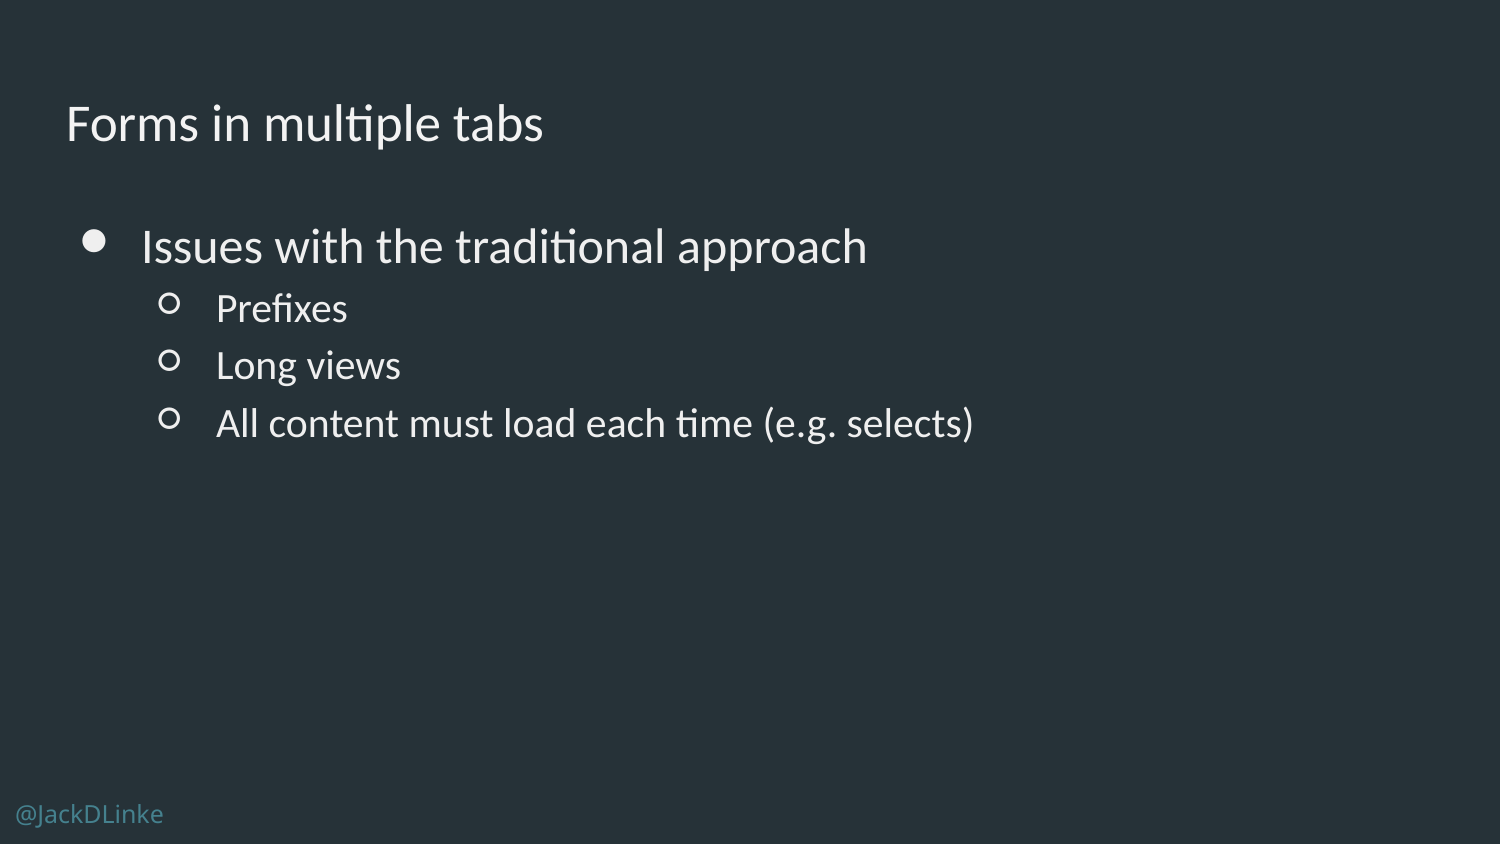

# Forms in multiple tabs
Issues with the traditional approach
Prefixes
Long views
All content must load each time (e.g. selects)